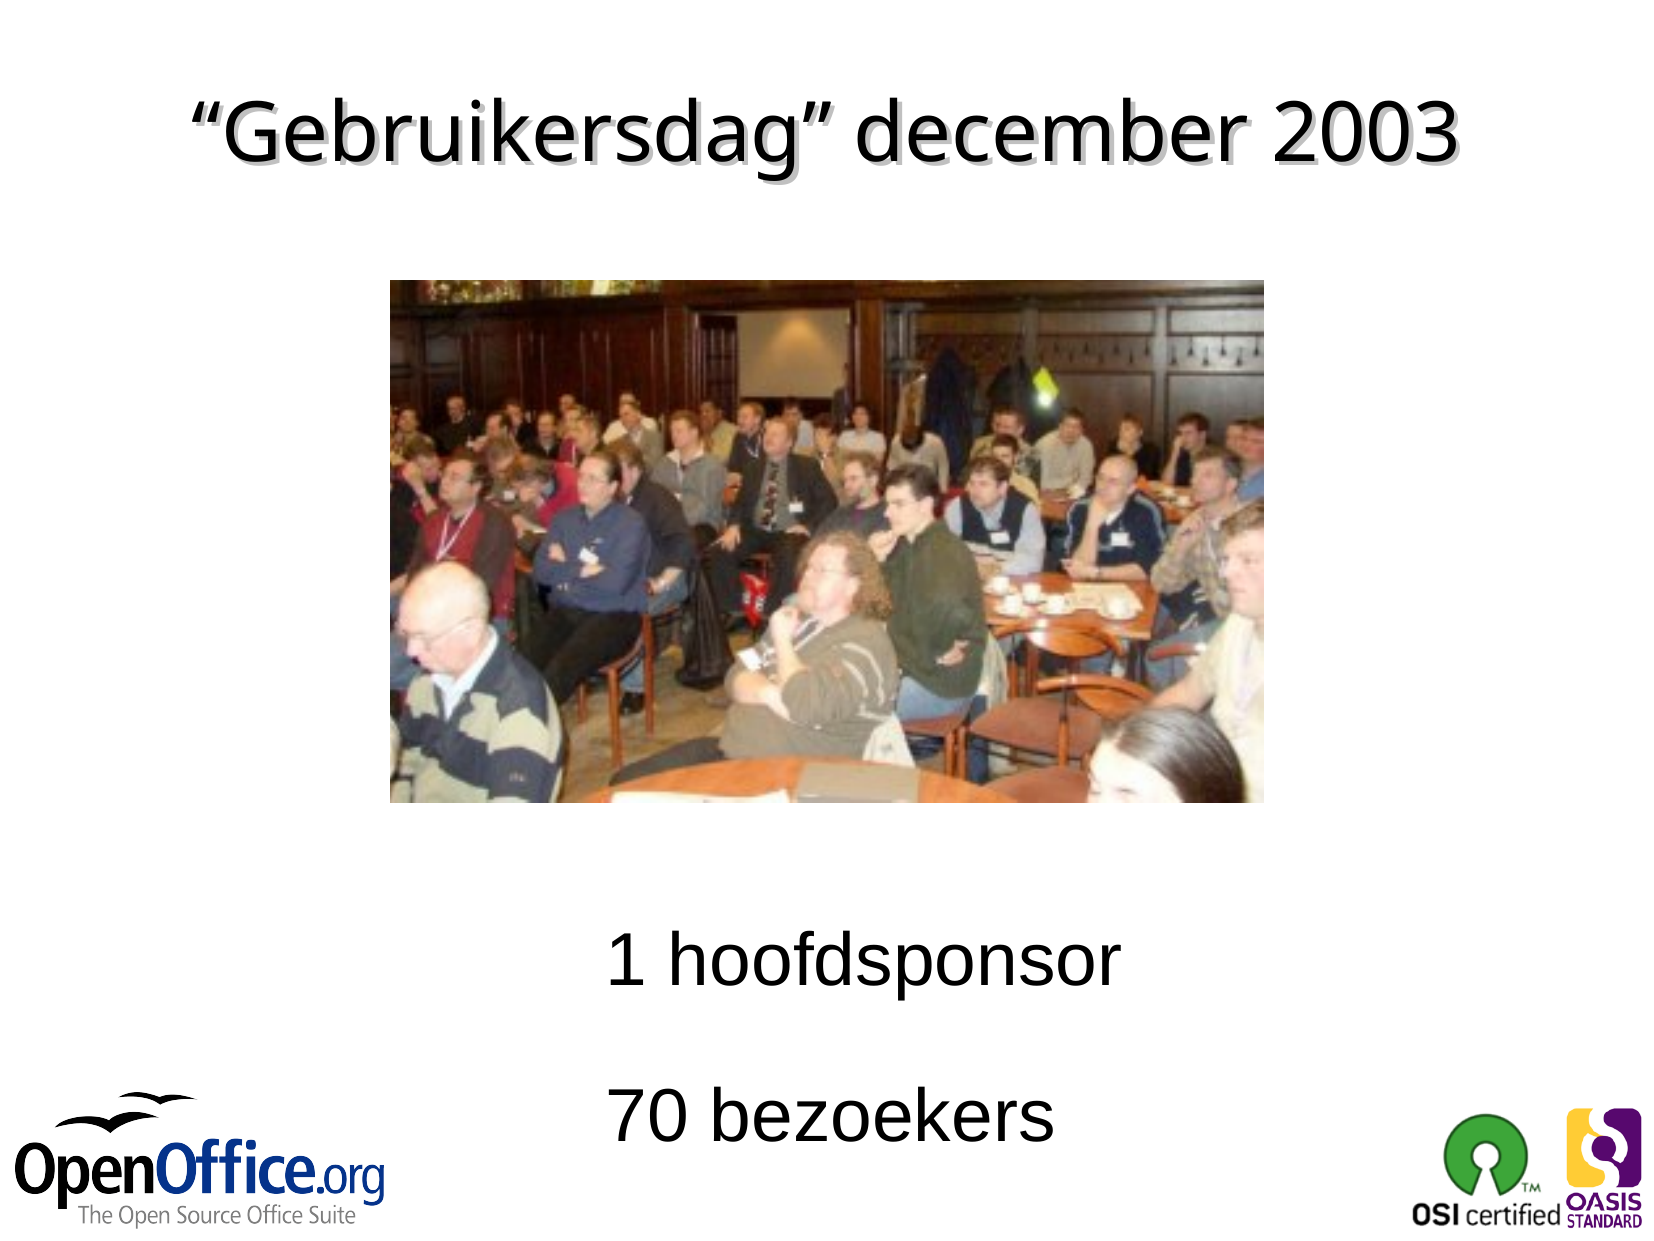

# “Gebruikersdag” december 2003
1 hoofdsponsor
70 bezoekers